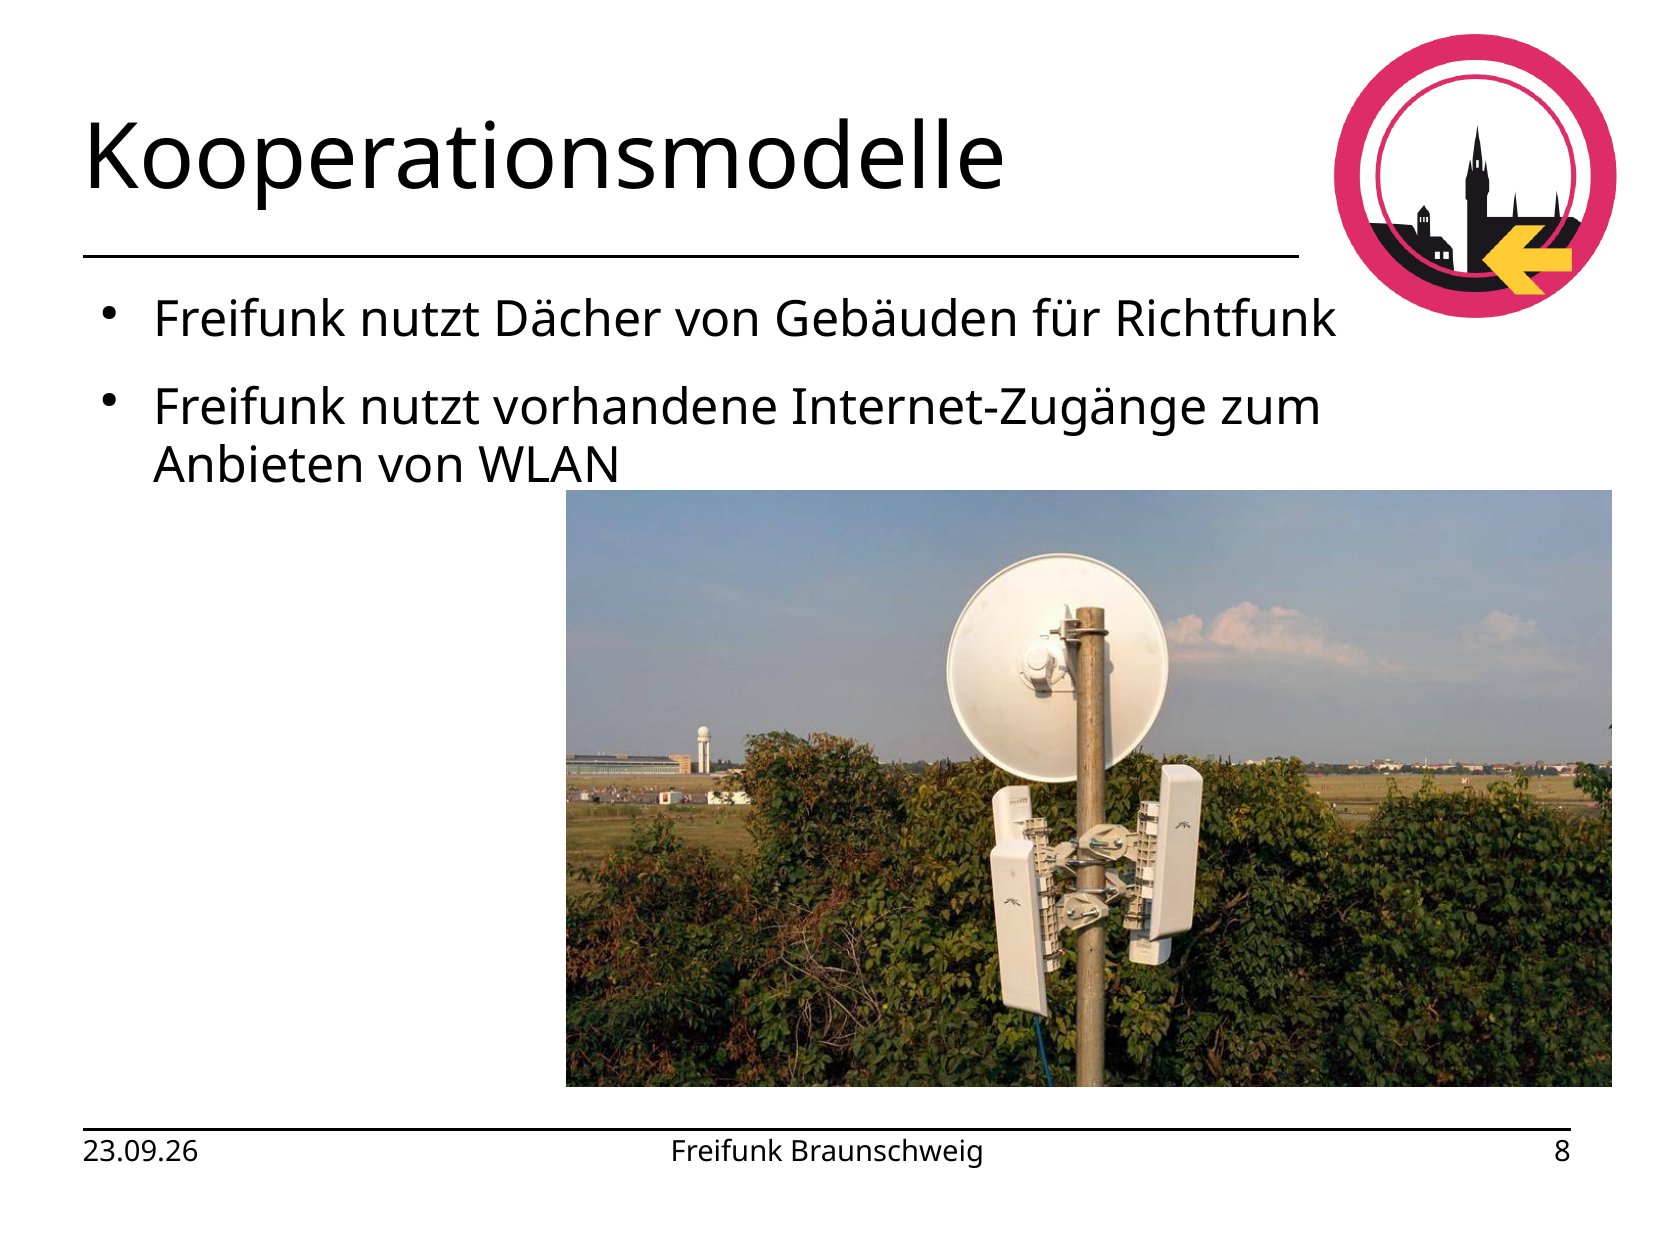

# Kooperationsmodelle
Freifunk nutzt Dächer von Gebäuden für Richtfunk
Freifunk nutzt vorhandene Internet-Zugänge zum Anbieten von WLAN
Freifunk Braunschweig
8